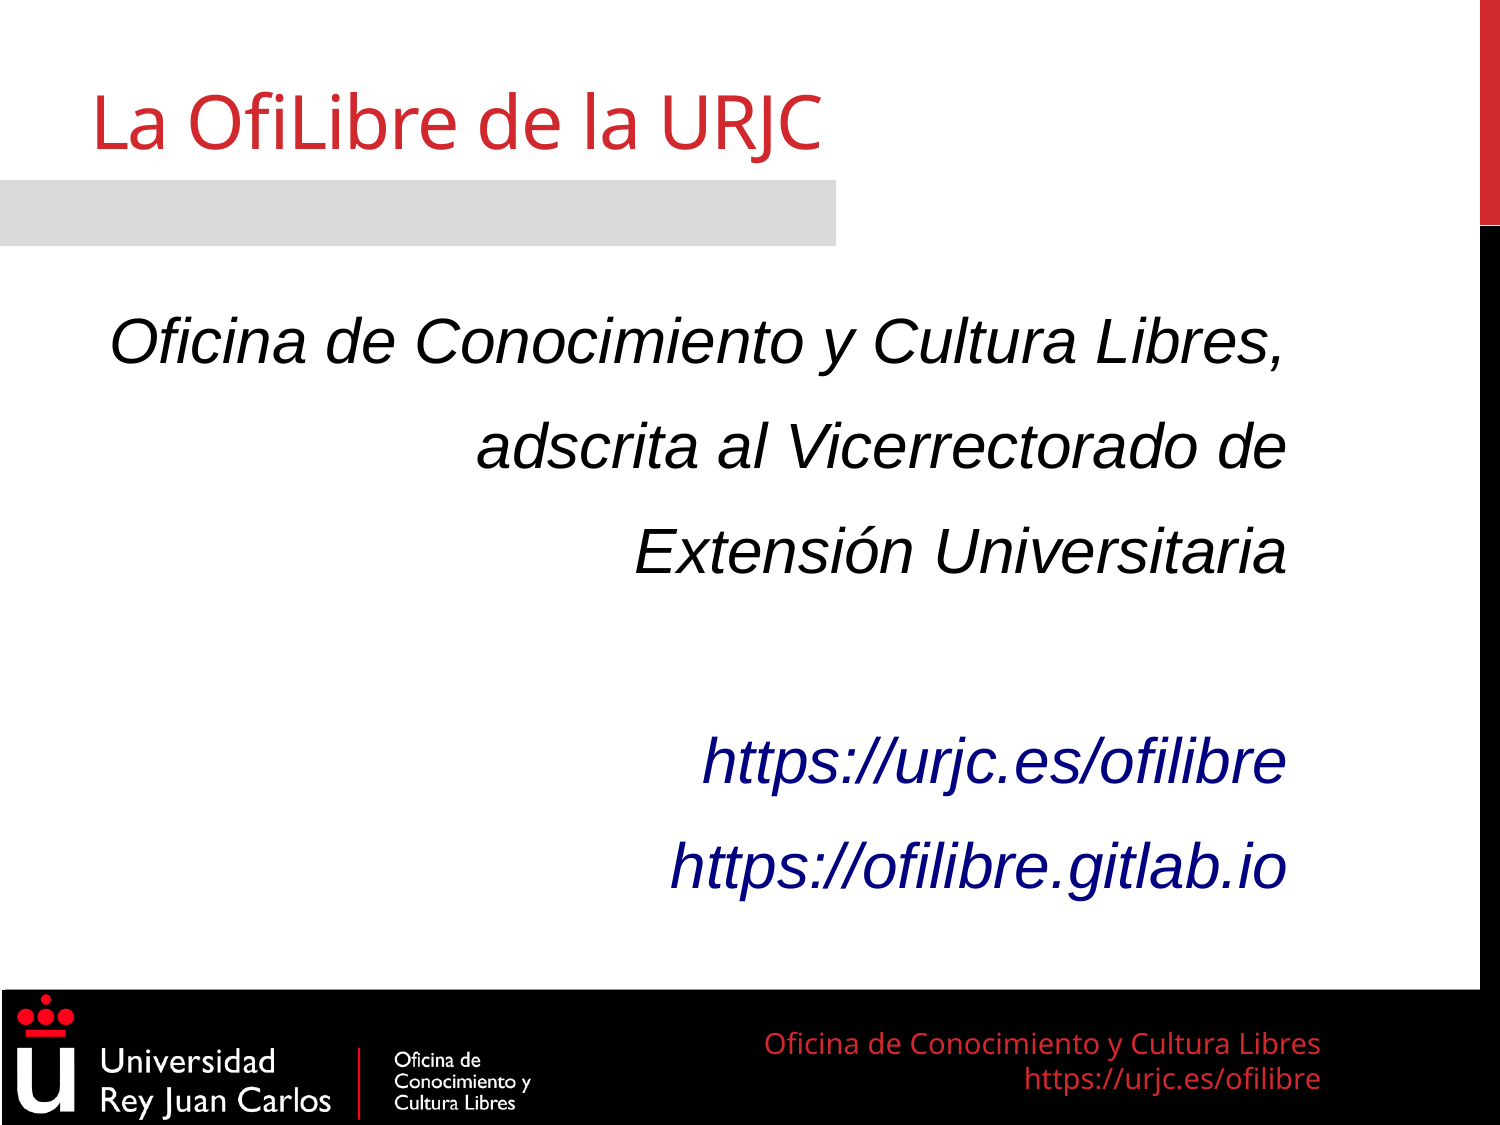

La OfiLibre de la URJC
# Oficina de Conocimiento y Cultura Libres,
adscrita al Vicerrectorado de
Extensión Universitaria
https://urjc.es/ofilibre
https://ofilibre.gitlab.io